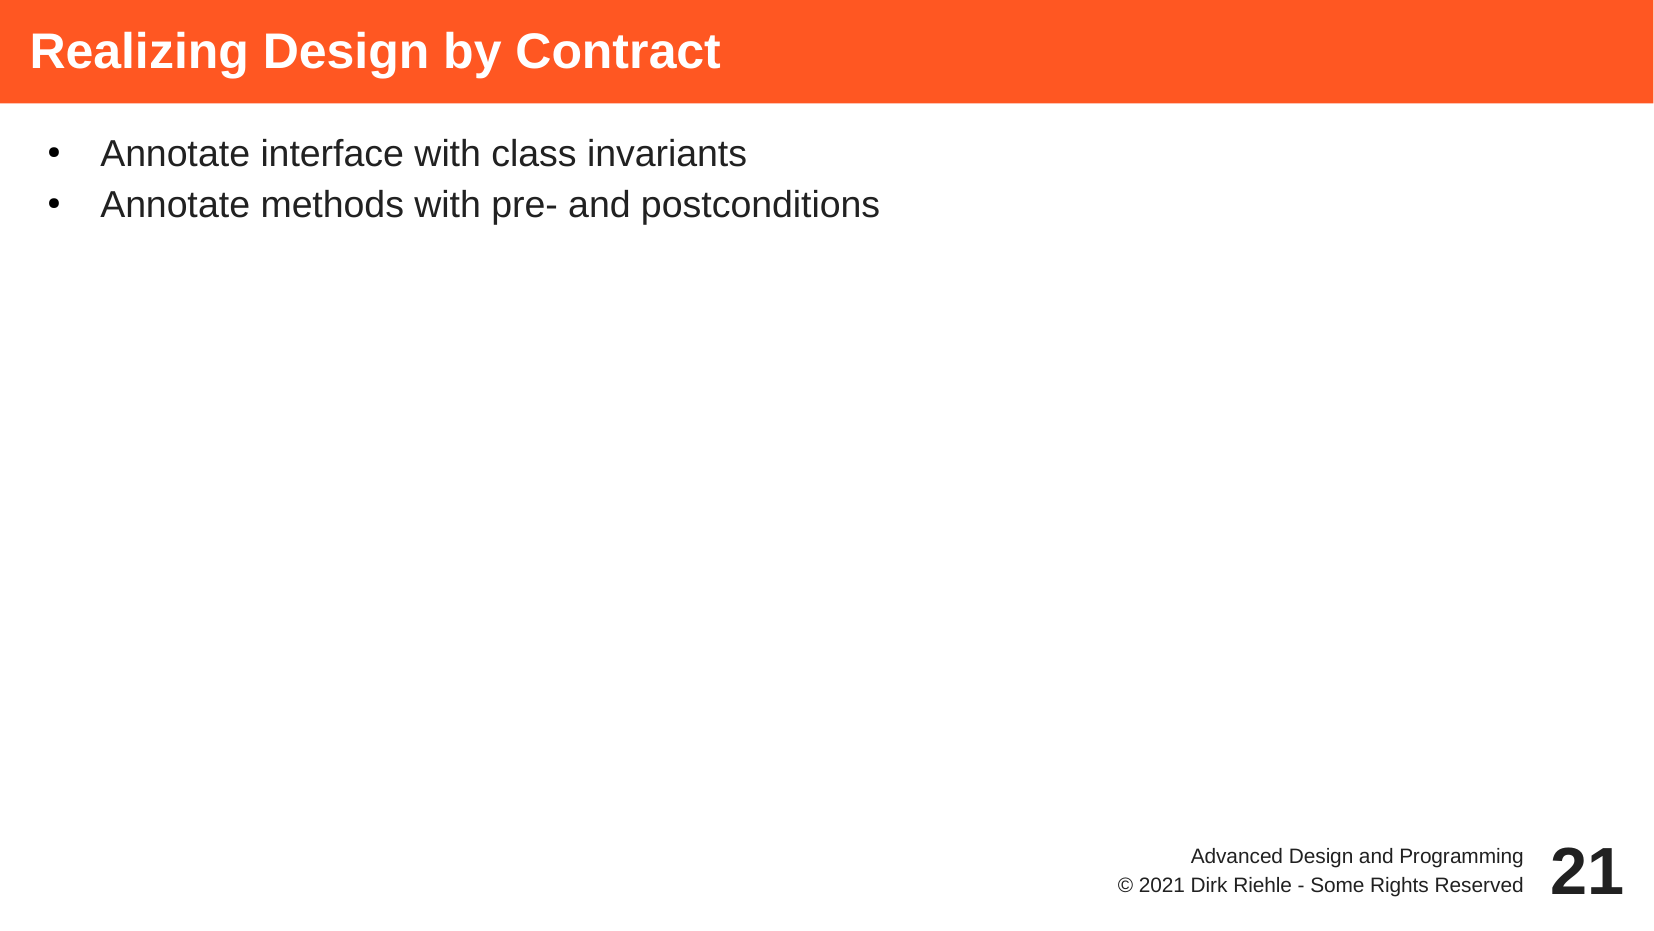

# Realizing Design by Contract
Annotate interface with class invariants
Annotate methods with pre- and postconditions
Advanced Design and Programming
21
© 2021 Dirk Riehle - Some Rights Reserved